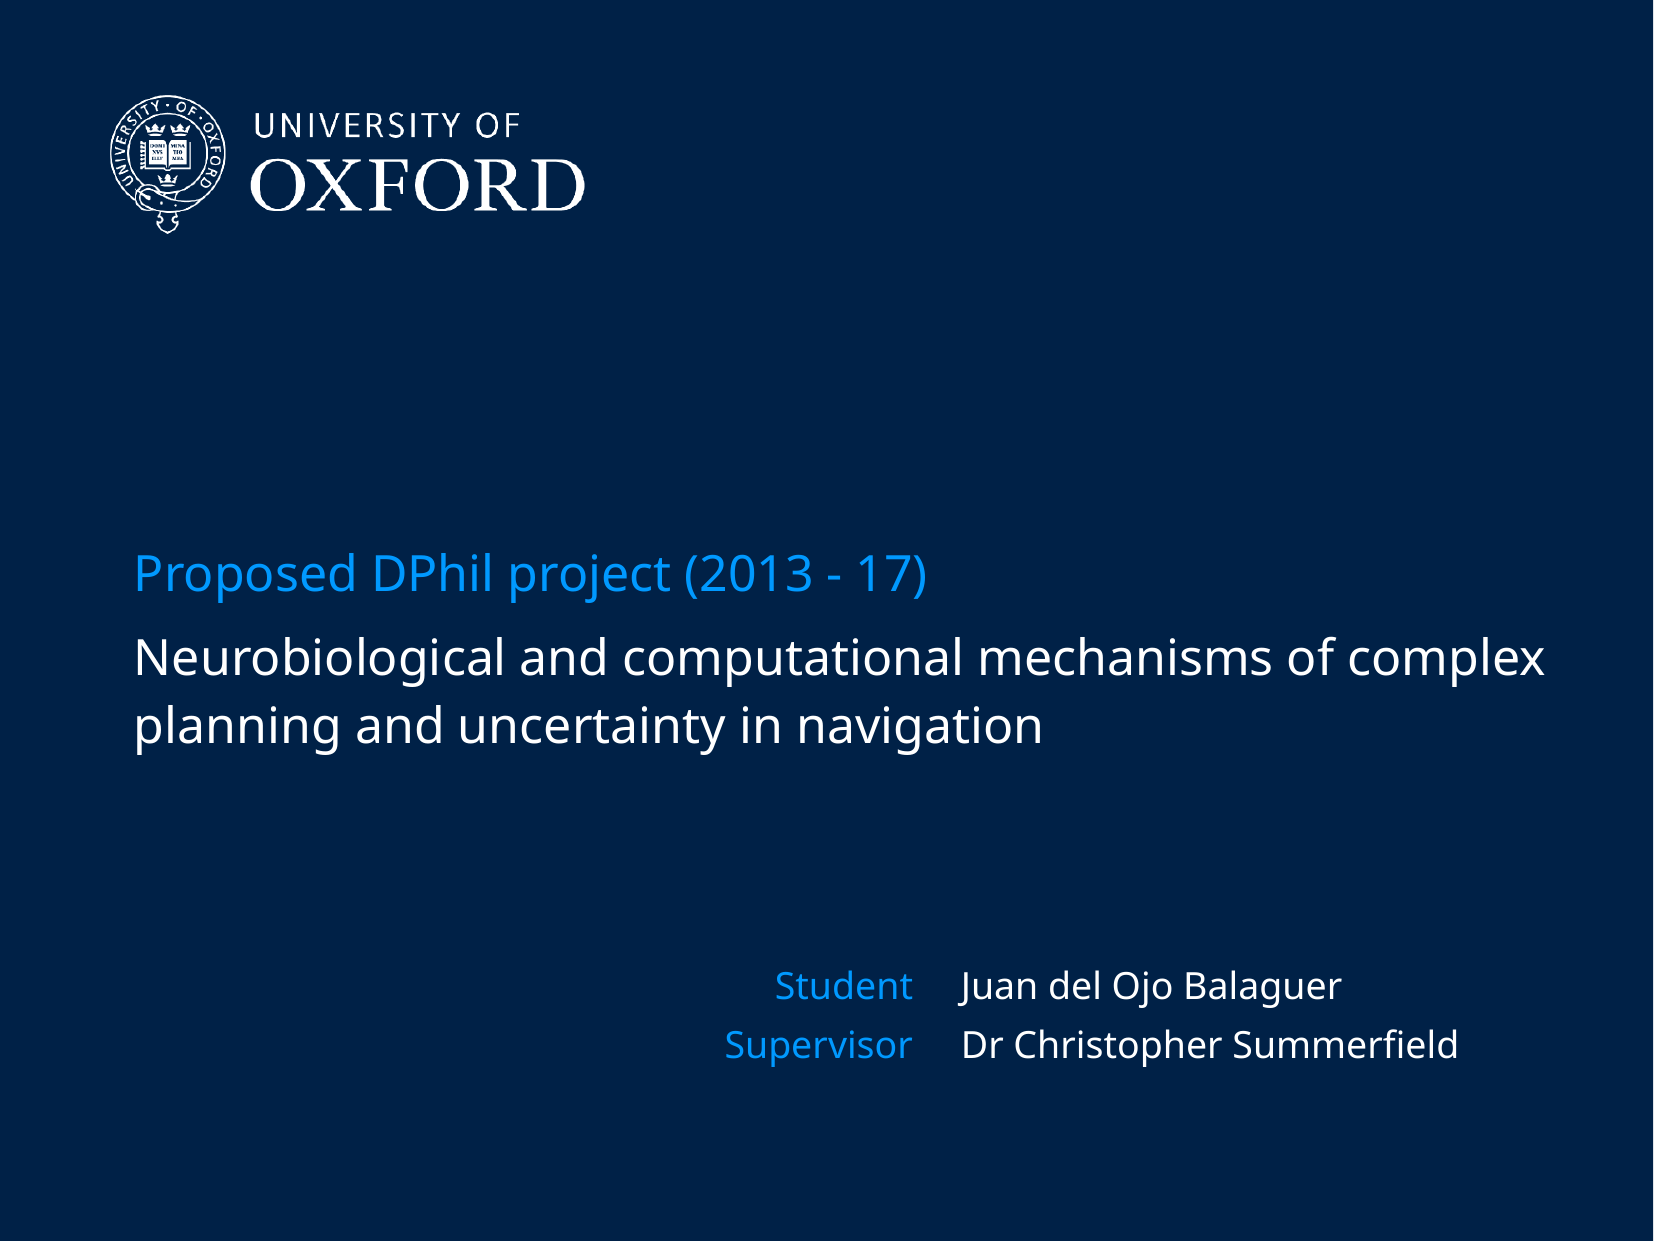

Proposed DPhil project (2013 - 17)
# Neurobiological and computational mechanisms of complex planning and uncertainty in navigation
Student
Juan del Ojo Balaguer
Supervisor
Dr Christopher Summerfield